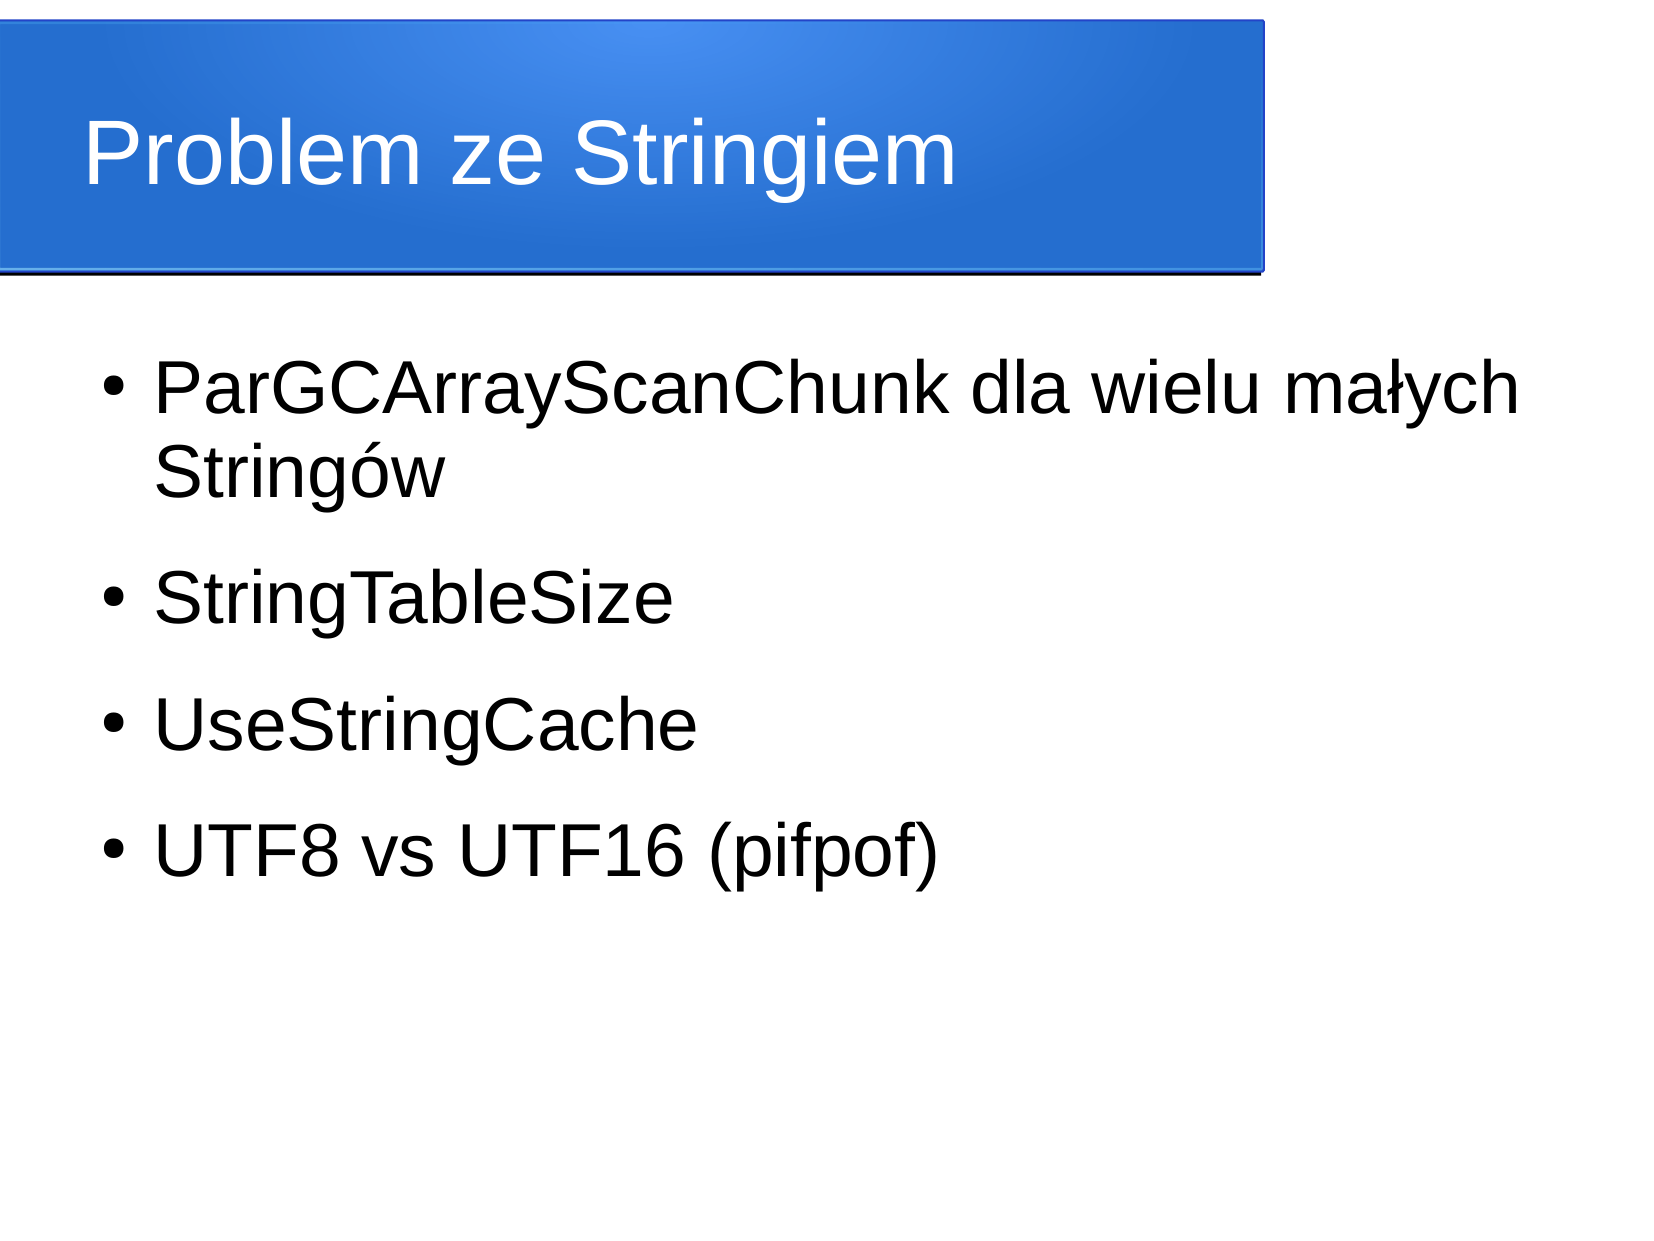

# Problem ze Stringiem
ParGCArrayScanChunk dla wielu małych Stringów
StringTableSize
UseStringCache
UTF8 vs UTF16 (pifpof)